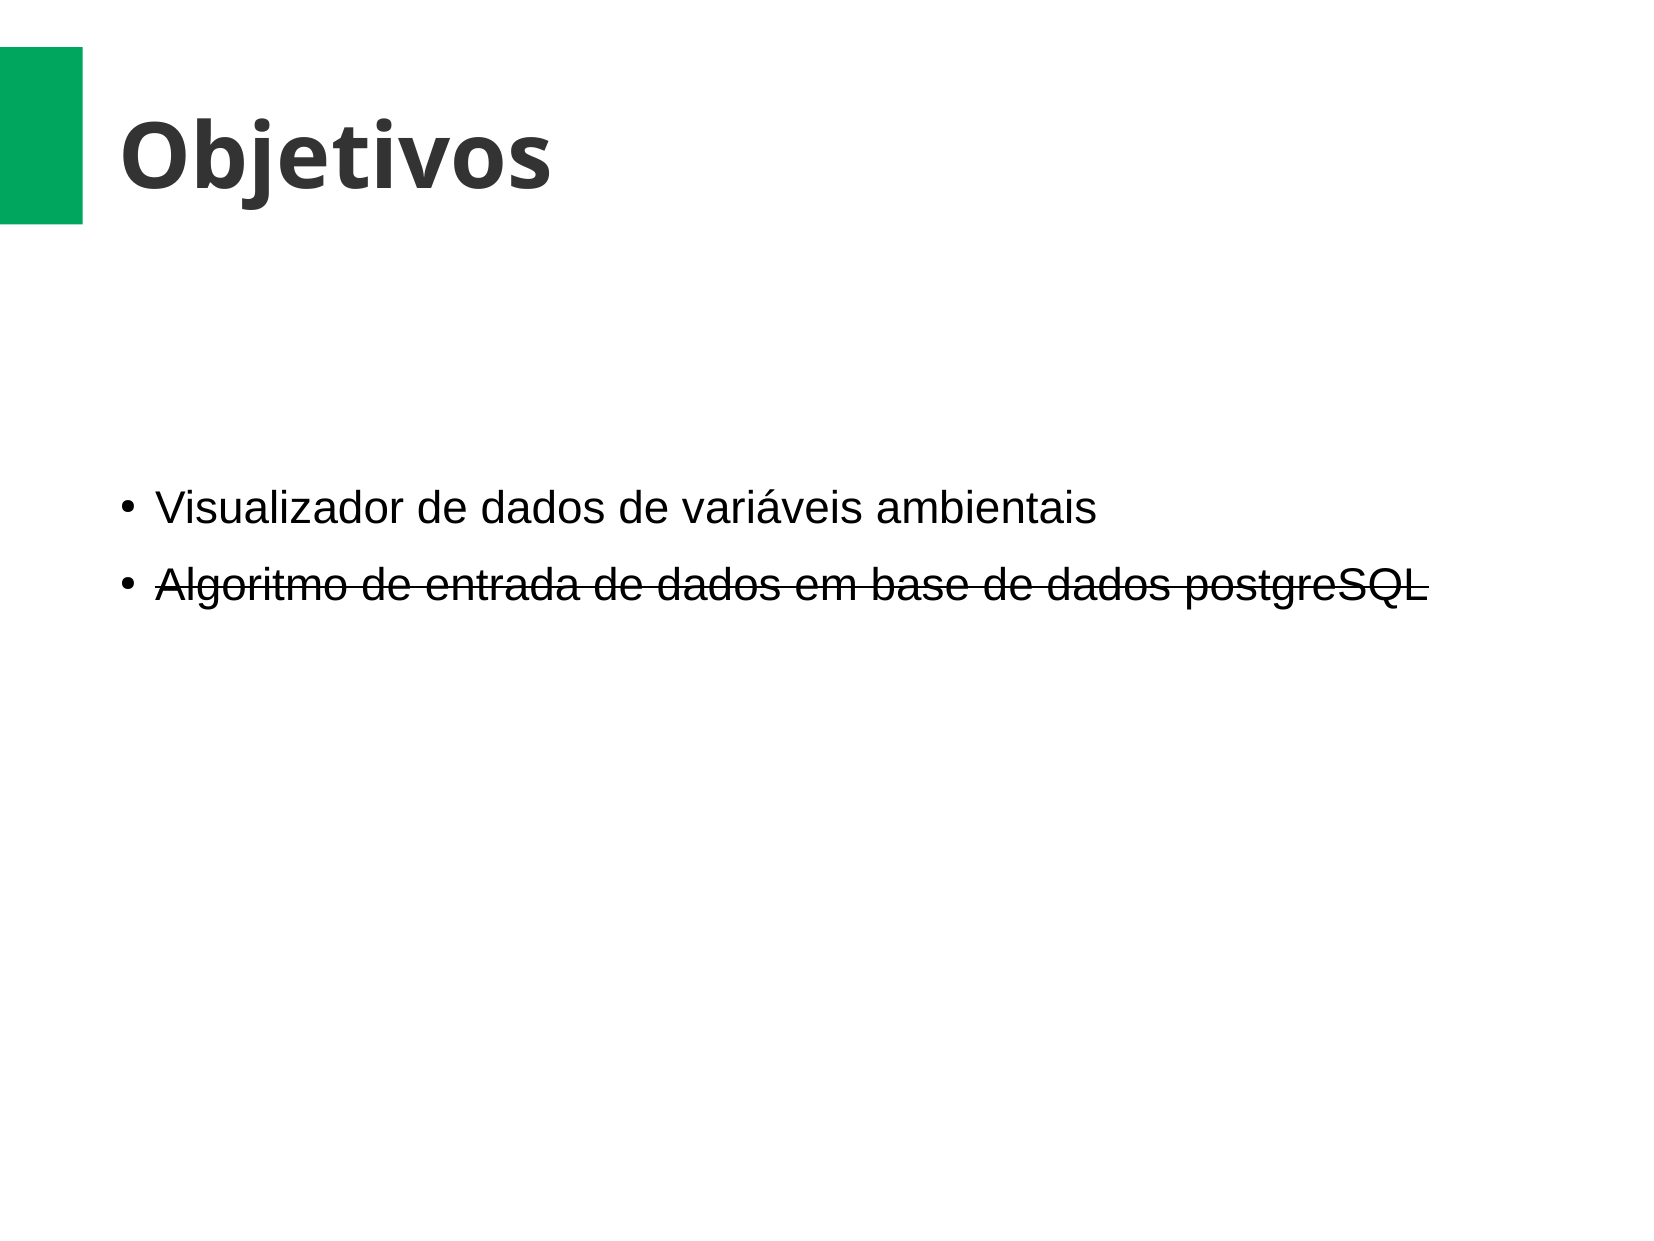

# Objetivos
Visualizador de dados de variáveis ambientais
Algoritmo de entrada de dados em base de dados postgreSQL